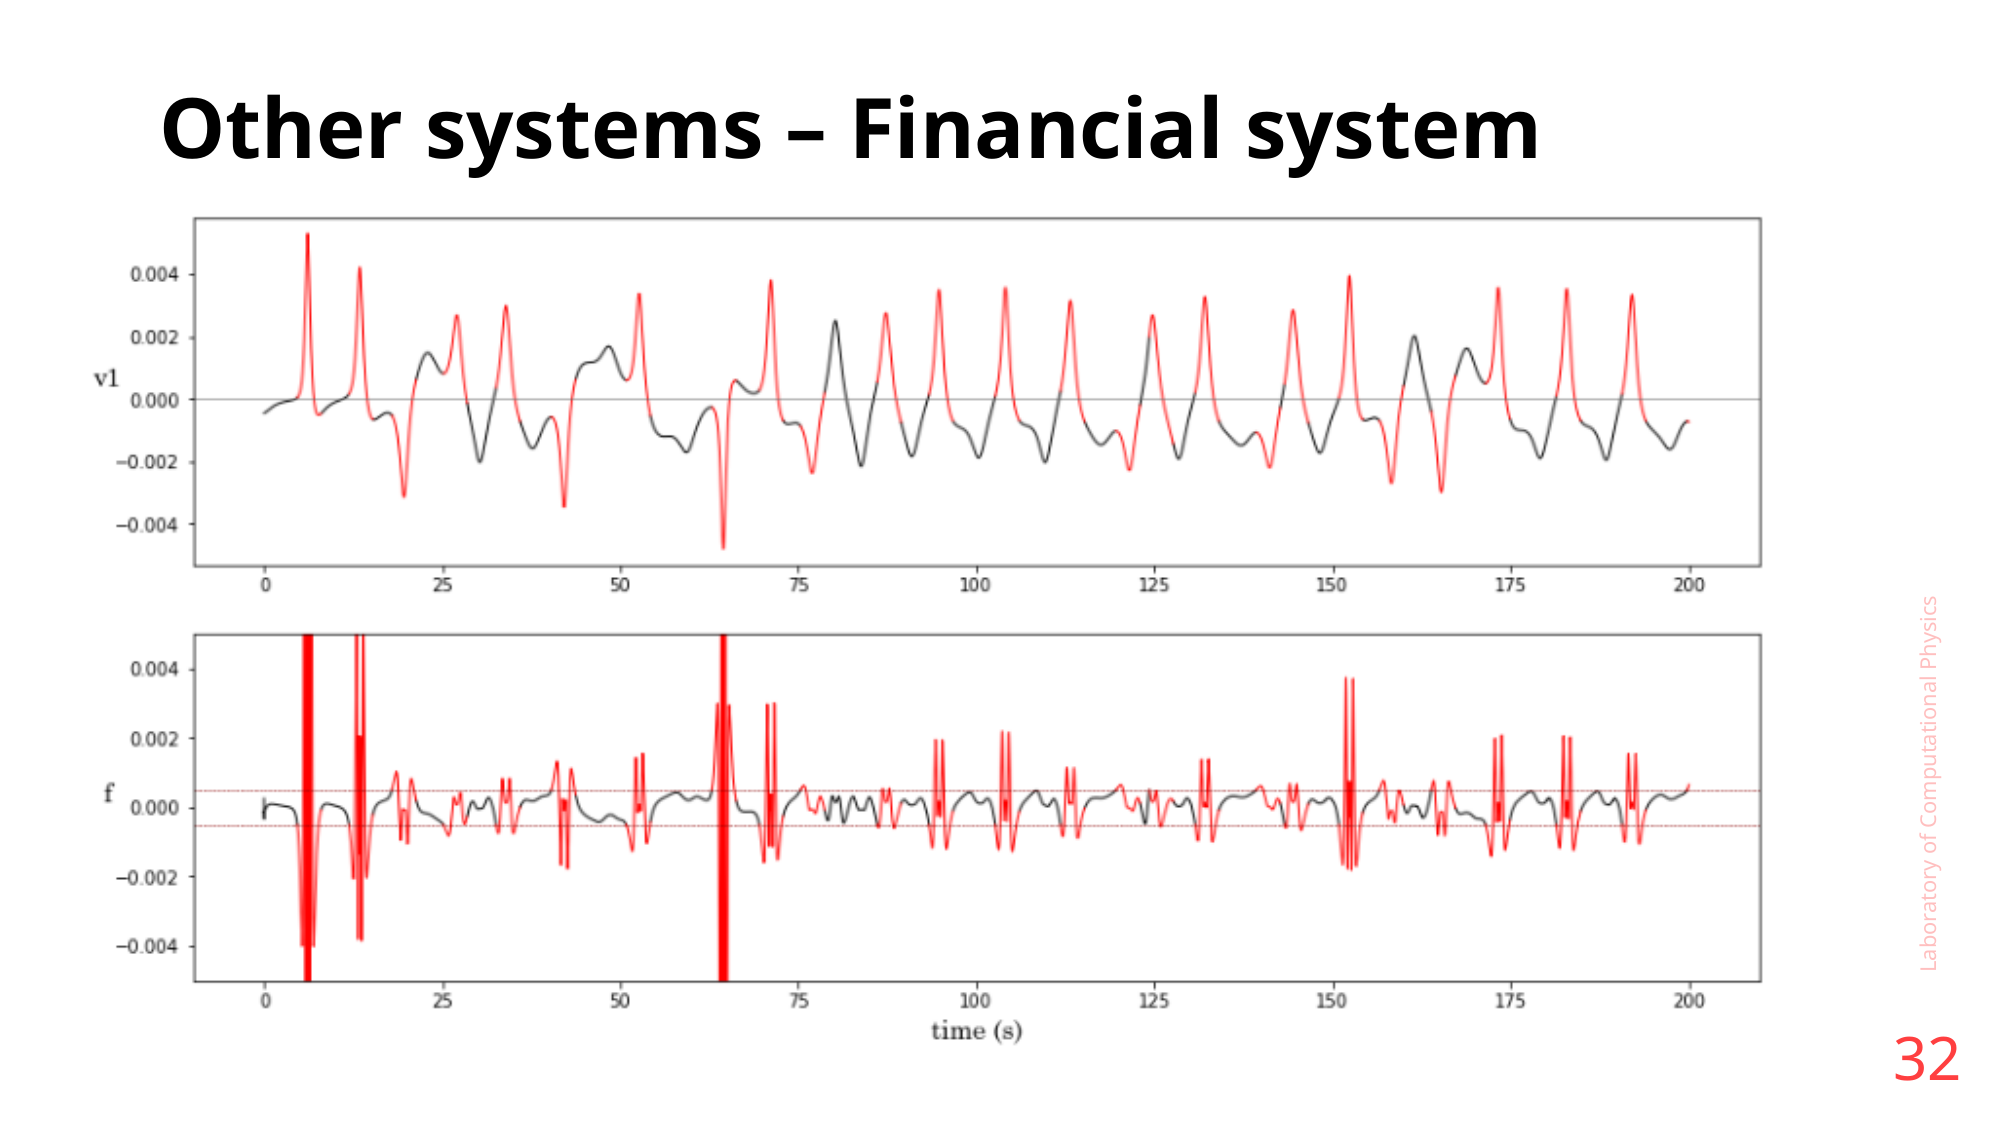

# Other systems – Financial system
Laboratory of Computational Physics